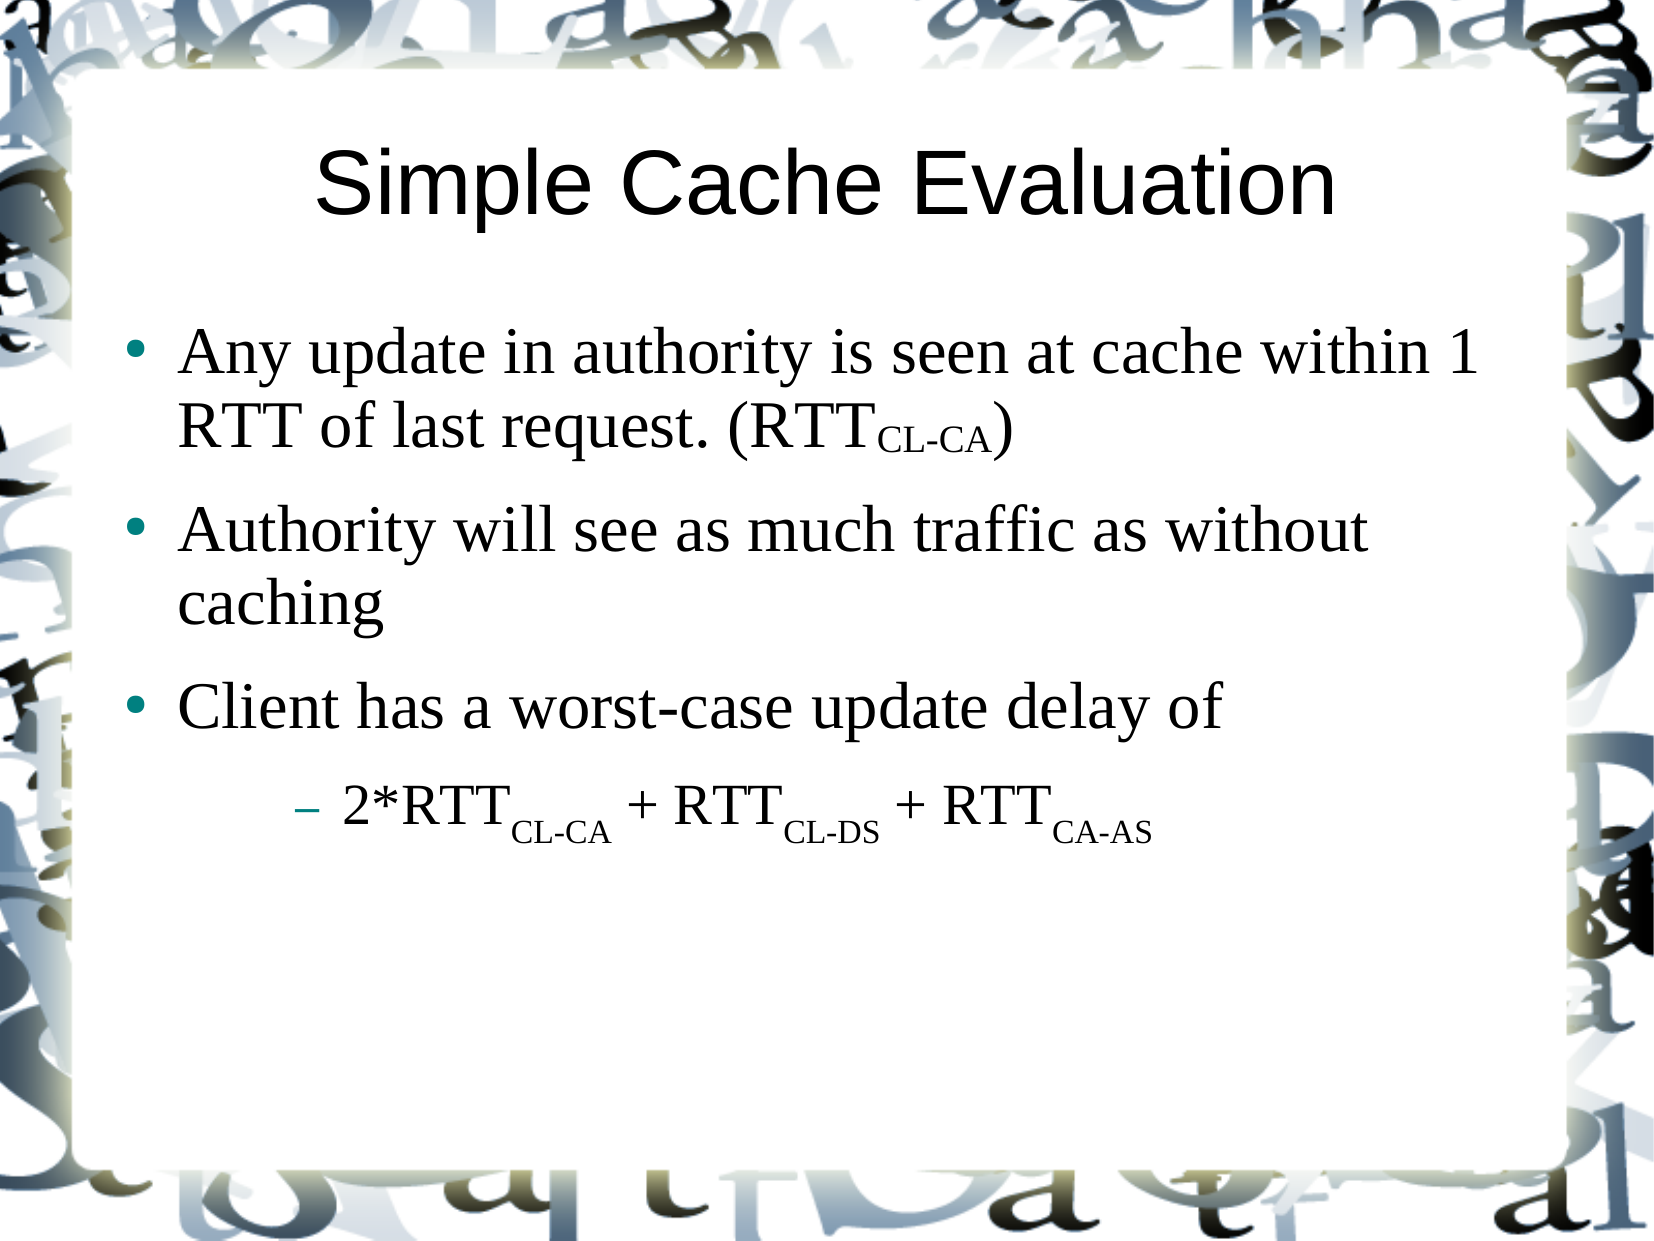

# Simple Cache Evaluation
Any update in authority is seen at cache within 1 RTT of last request. (RTTCL-CA)
Authority will see as much traffic as without caching
Client has a worst-case update delay of
2*RTTCL-CA + RTTCL-DS + RTTCA-AS